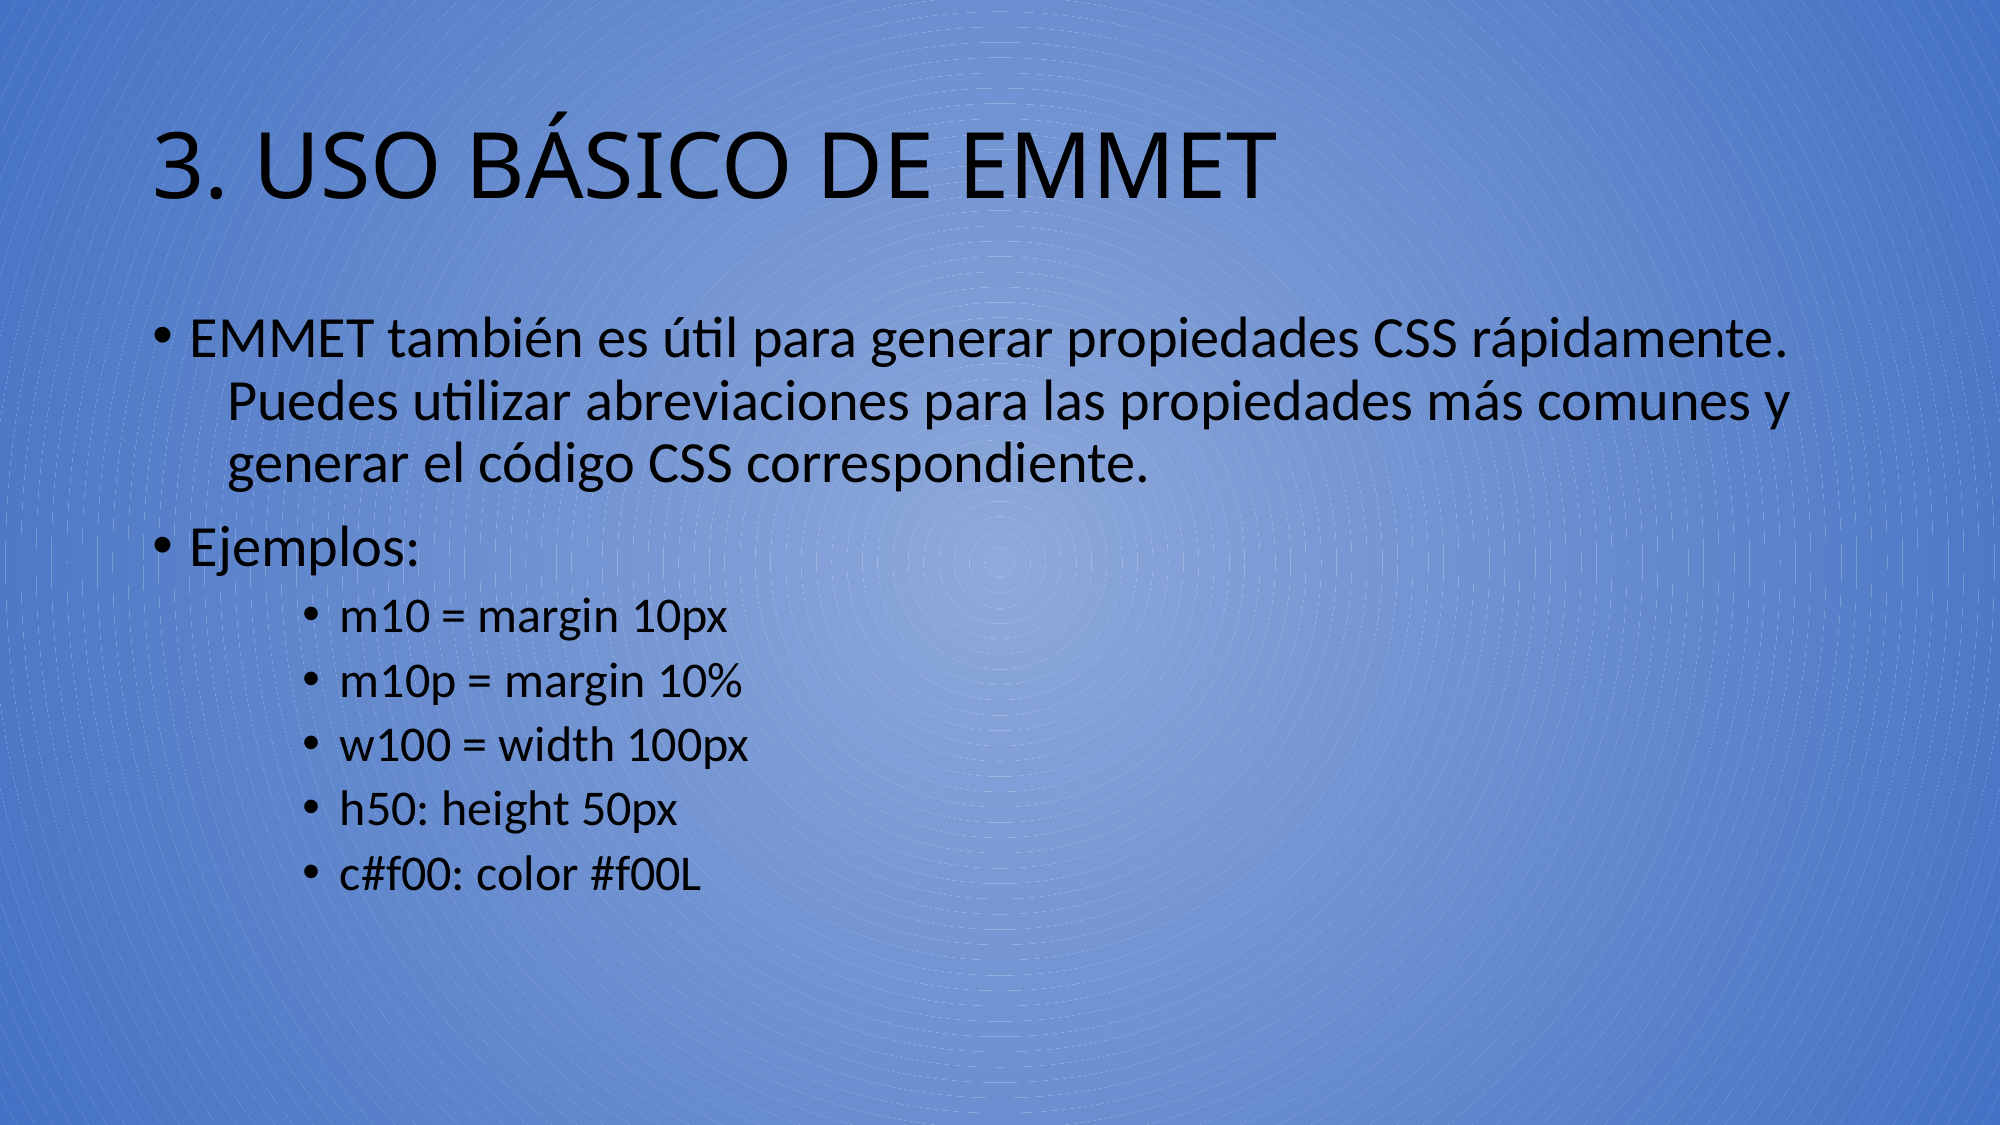

# 3. USO BÁSICO DE EMMET
EMMET también es útil para generar propiedades CSS rápidamente. Puedes utilizar abreviaciones para las propiedades más comunes y generar el código CSS correspondiente.
Ejemplos:
m10 = margin 10px
m10p = margin 10%
w100 = width 100px
h50: height 50px
c#f00: color #f00L